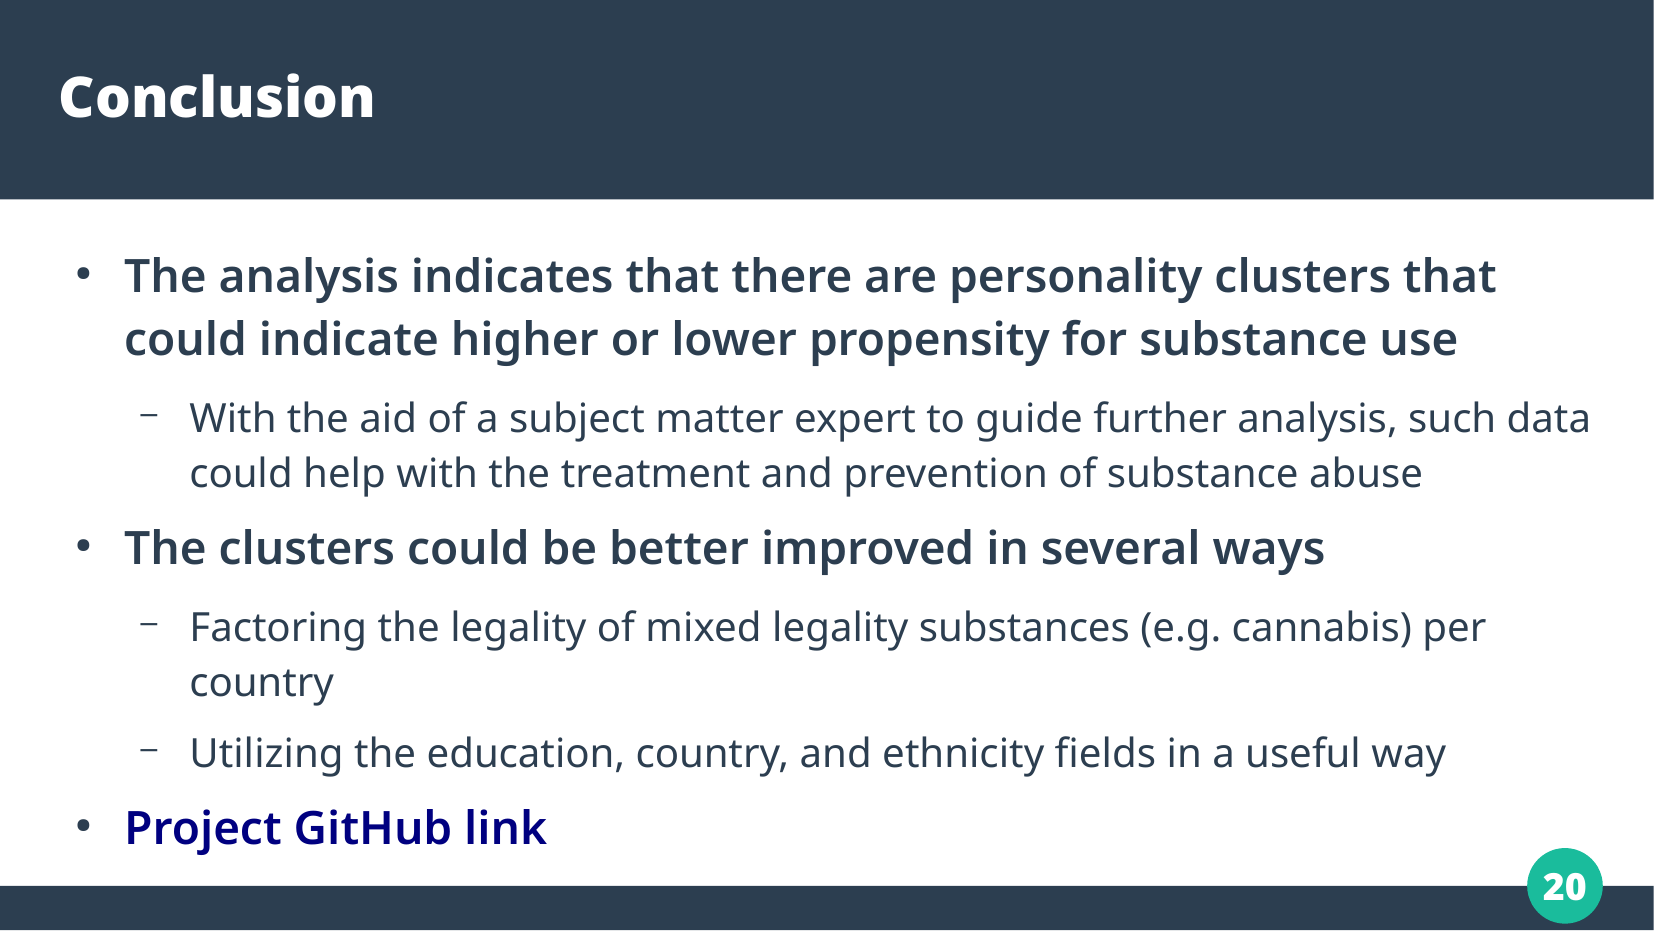

# Conclusion
The analysis indicates that there are personality clusters that could indicate higher or lower propensity for substance use
With the aid of a subject matter expert to guide further analysis, such data could help with the treatment and prevention of substance abuse
The clusters could be better improved in several ways
Factoring the legality of mixed legality substances (e.g. cannabis) per country
Utilizing the education, country, and ethnicity fields in a useful way
Project GitHub link